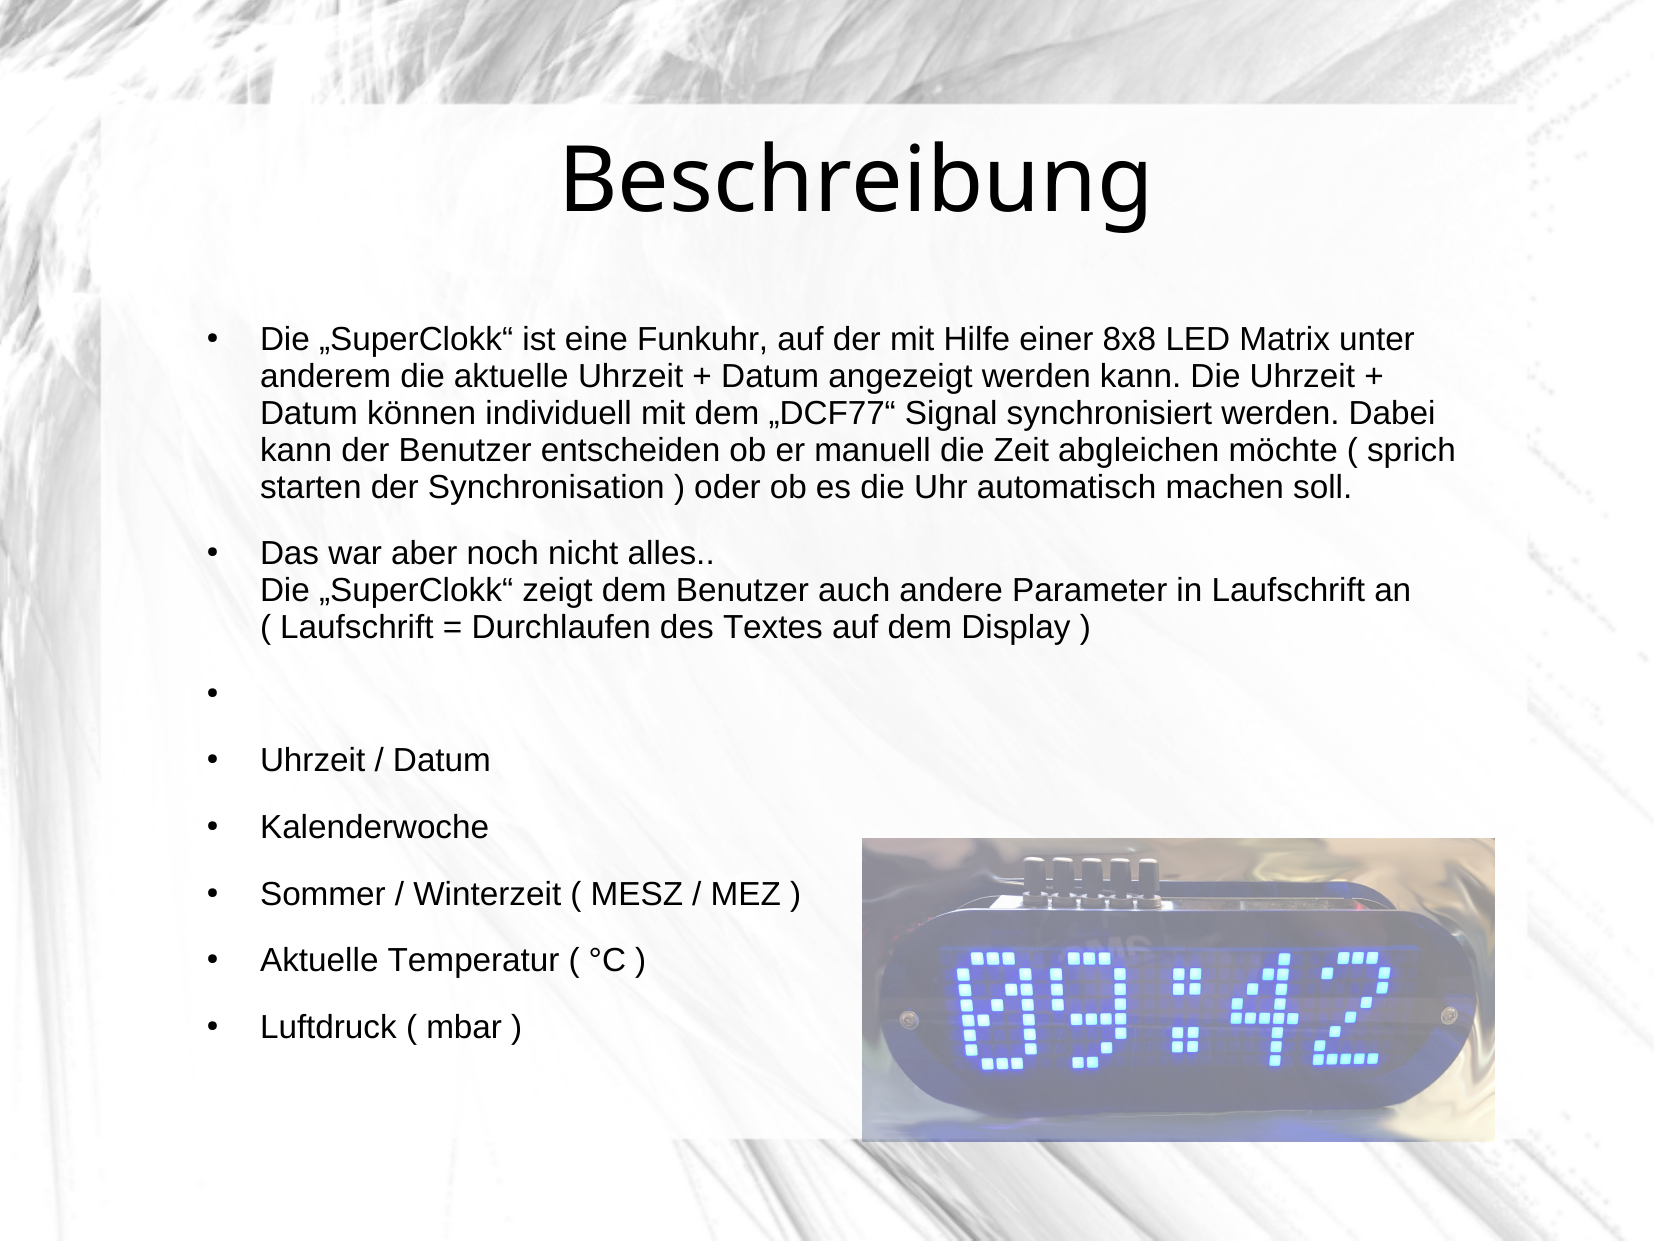

# Beschreibung
Die „SuperClokk“ ist eine Funkuhr, auf der mit Hilfe einer 8x8 LED Matrix unter anderem die aktuelle Uhrzeit + Datum angezeigt werden kann. Die Uhrzeit + Datum können individuell mit dem „DCF77“ Signal synchronisiert werden. Dabei kann der Benutzer entscheiden ob er manuell die Zeit abgleichen möchte ( sprich starten der Synchronisation ) oder ob es die Uhr automatisch machen soll.
Das war aber noch nicht alles..
Die „SuperClokk“ zeigt dem Benutzer auch andere Parameter in Laufschrift an ( Laufschrift = Durchlaufen des Textes auf dem Display )
Uhrzeit / Datum
Kalenderwoche
Sommer / Winterzeit ( MESZ / MEZ )
Aktuelle Temperatur ( °C )
Luftdruck ( mbar )